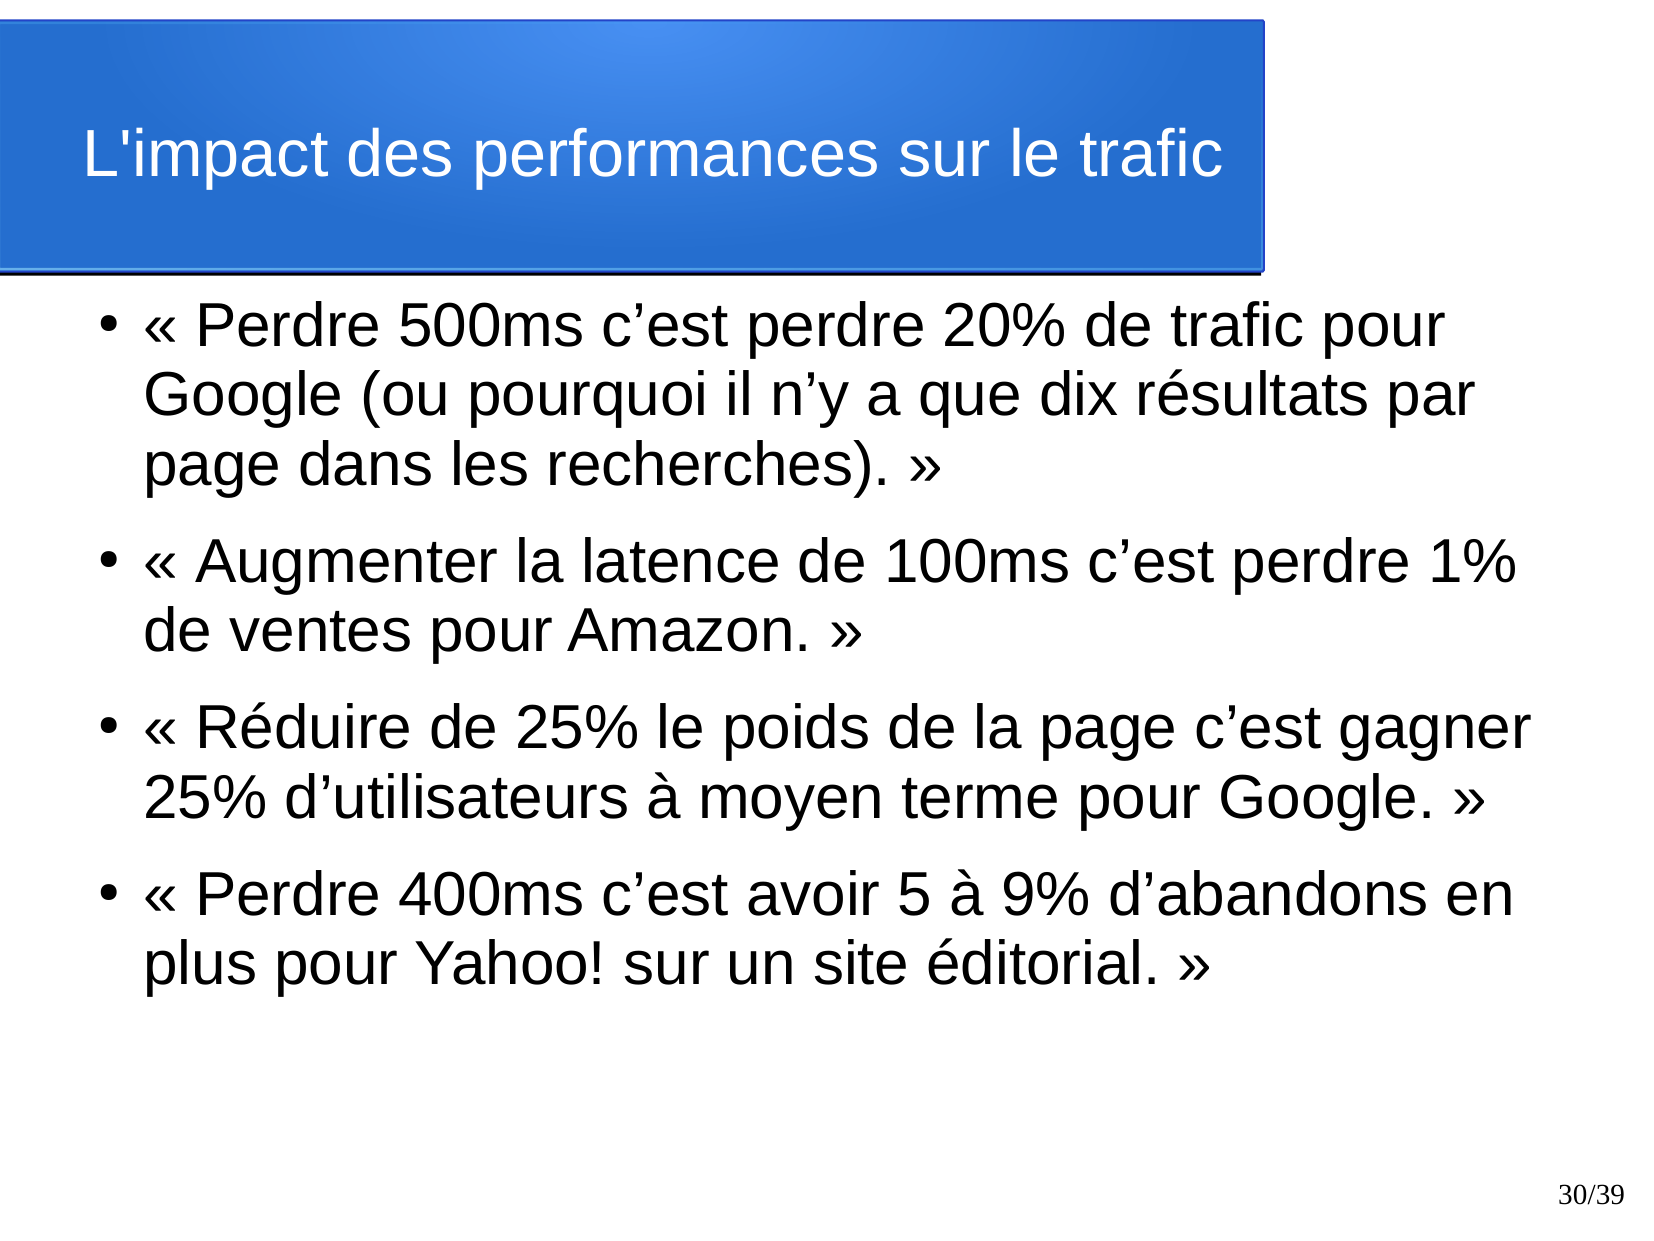

# L'impact des performances sur le trafic
« Perdre 500ms c’est perdre 20% de trafic pour Google (ou pourquoi il n’y a que dix résultats par page dans les recherches). »
« Augmenter la latence de 100ms c’est perdre 1% de ventes pour Amazon. »
« Réduire de 25% le poids de la page c’est gagner 25% d’utilisateurs à moyen terme pour Google. »
« Perdre 400ms c’est avoir 5 à 9% d’abandons en plus pour Yahoo! sur un site éditorial. »